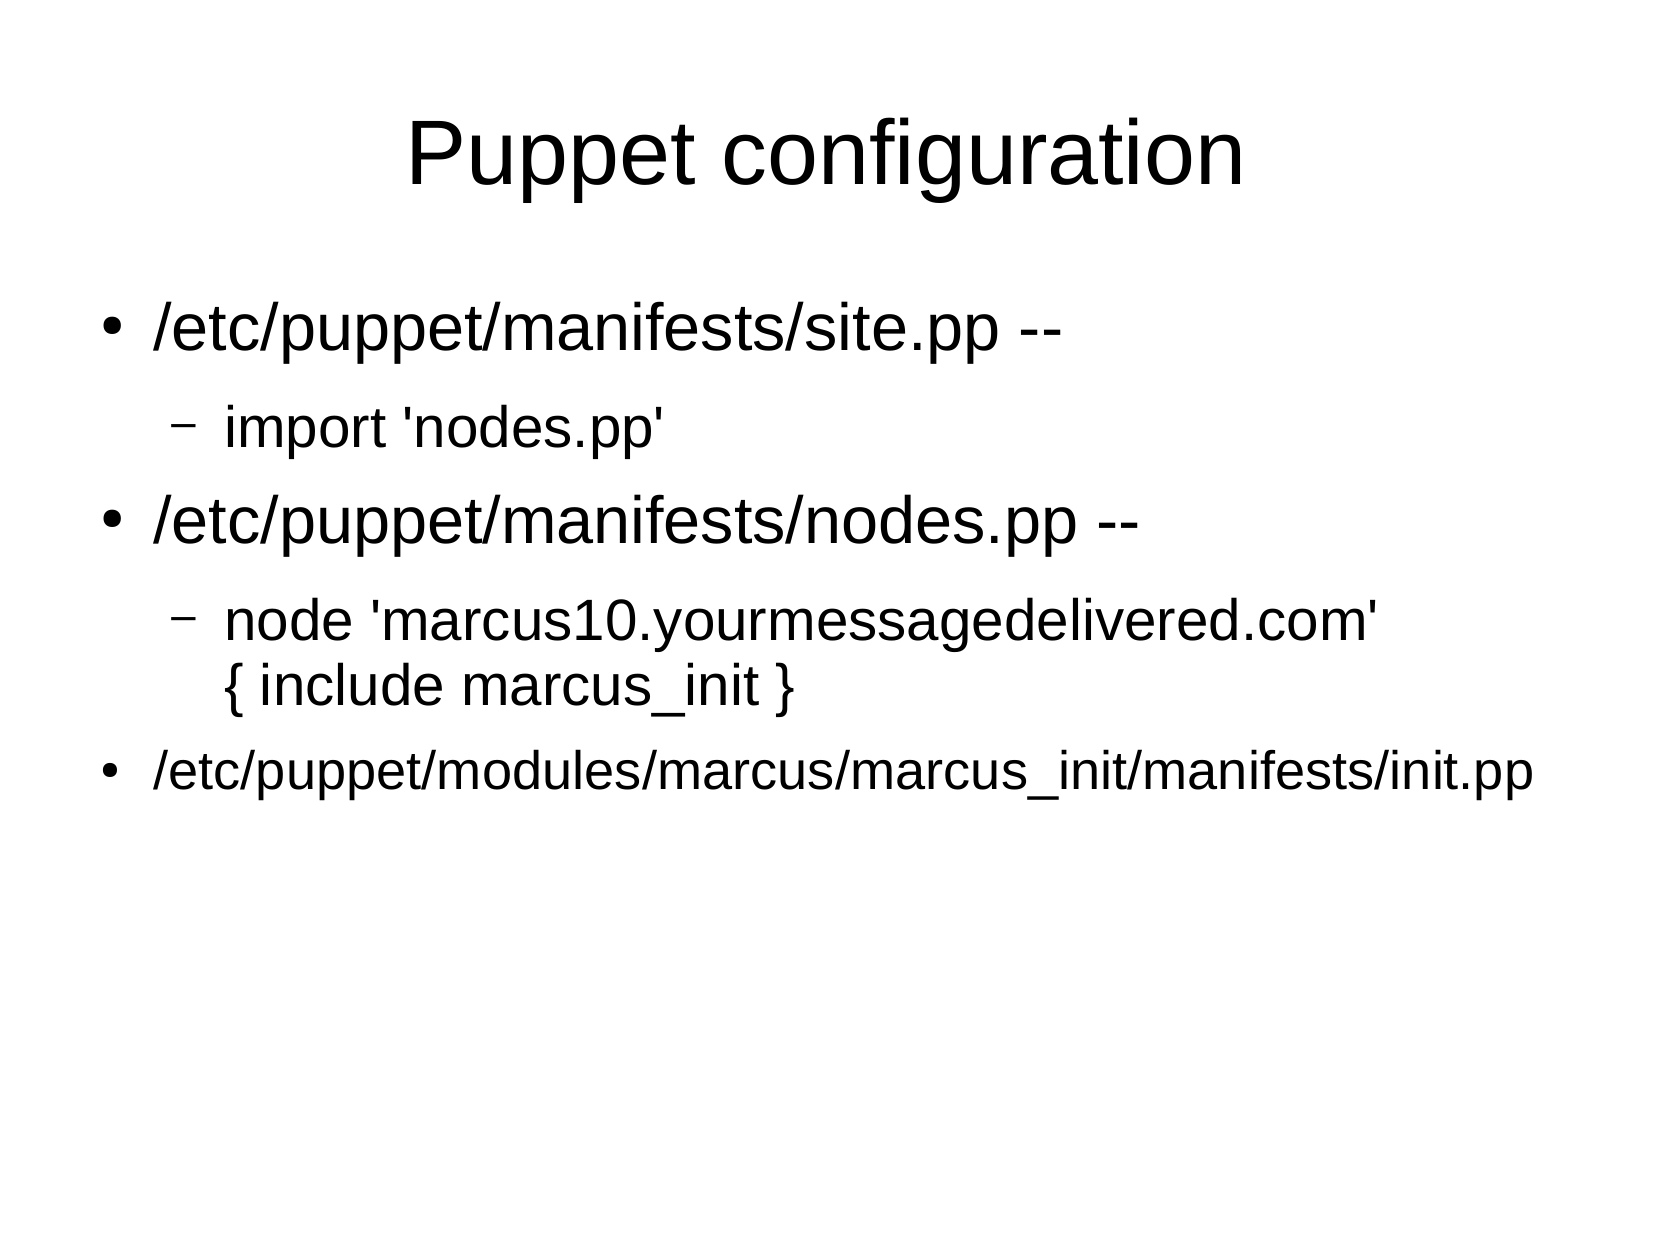

# Puppet configuration
/etc/puppet/manifests/site.pp --
import 'nodes.pp'
/etc/puppet/manifests/nodes.pp --
node 'marcus10.yourmessagedelivered.com' { include marcus_init }
/etc/puppet/modules/marcus/marcus_init/manifests/init.pp